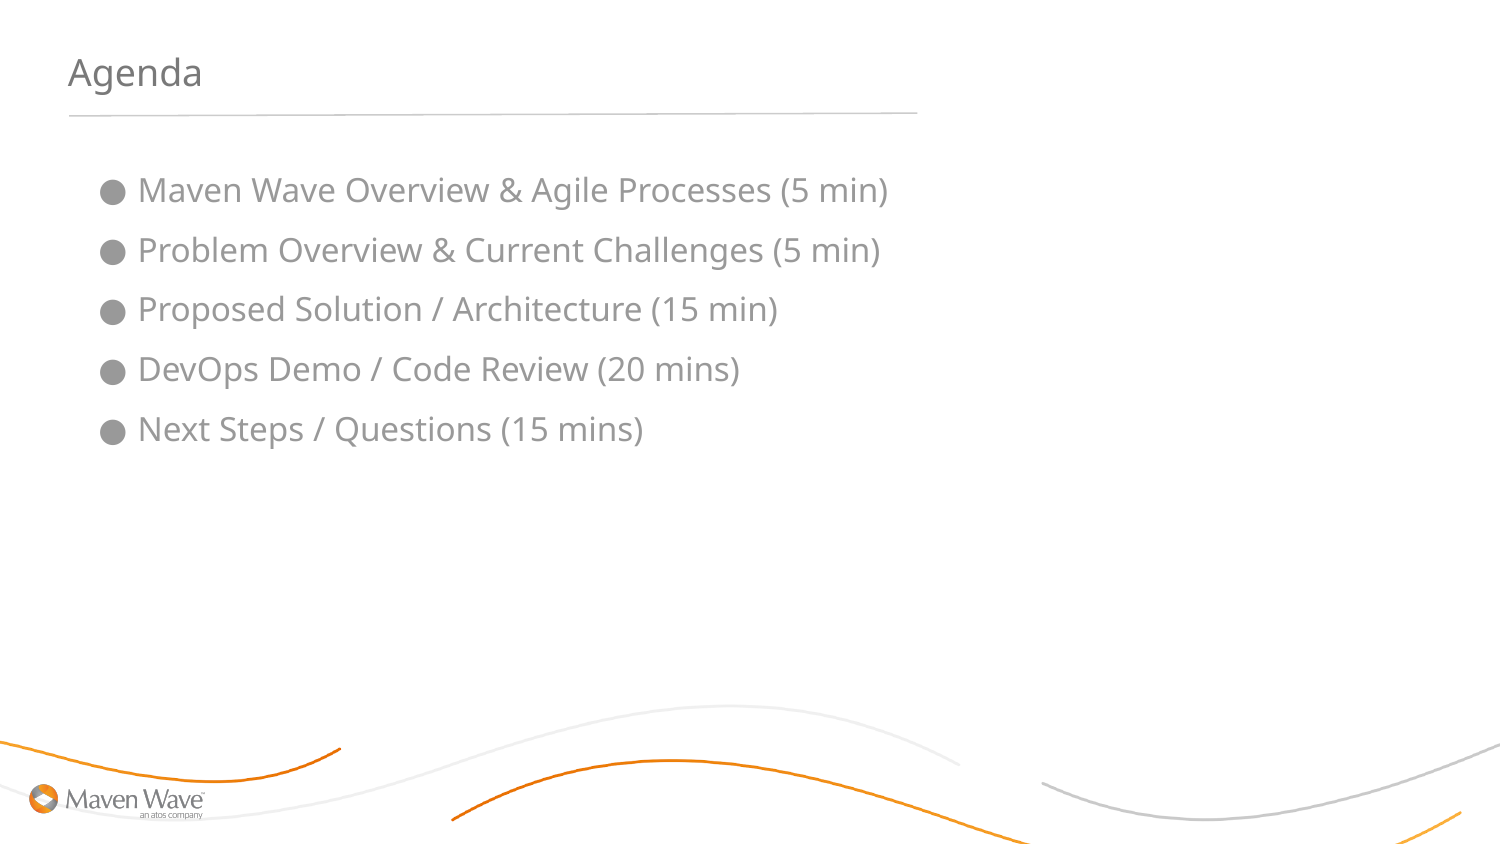

Agenda
Maven Wave Overview & Agile Processes (5 min)
Problem Overview & Current Challenges (5 min)
Proposed Solution / Architecture (15 min)
DevOps Demo / Code Review (20 mins)
Next Steps / Questions (15 mins)